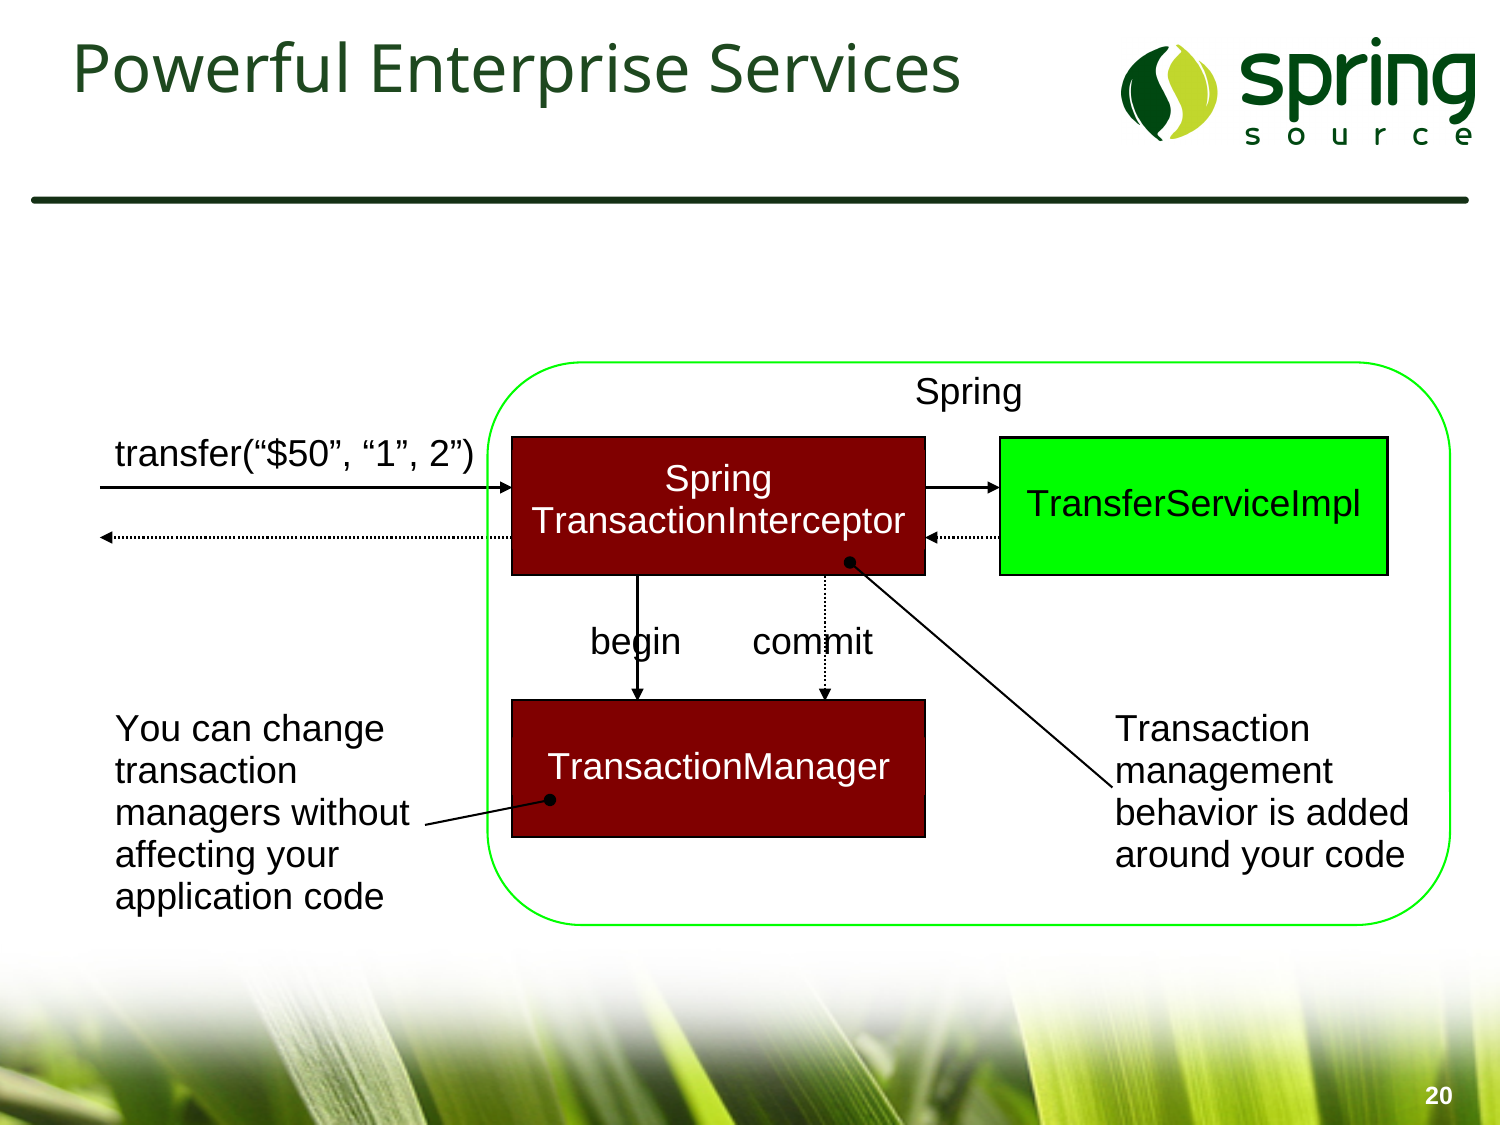

# Powerful Enterprise Services
Spring
transfer(“$50”, “1”, 2”)
Spring
TransactionInterceptor
TransferServiceImpl
Transaction management behavior is added around your code
begin
commit
You can change transaction managers without affecting your application code
TransactionManager